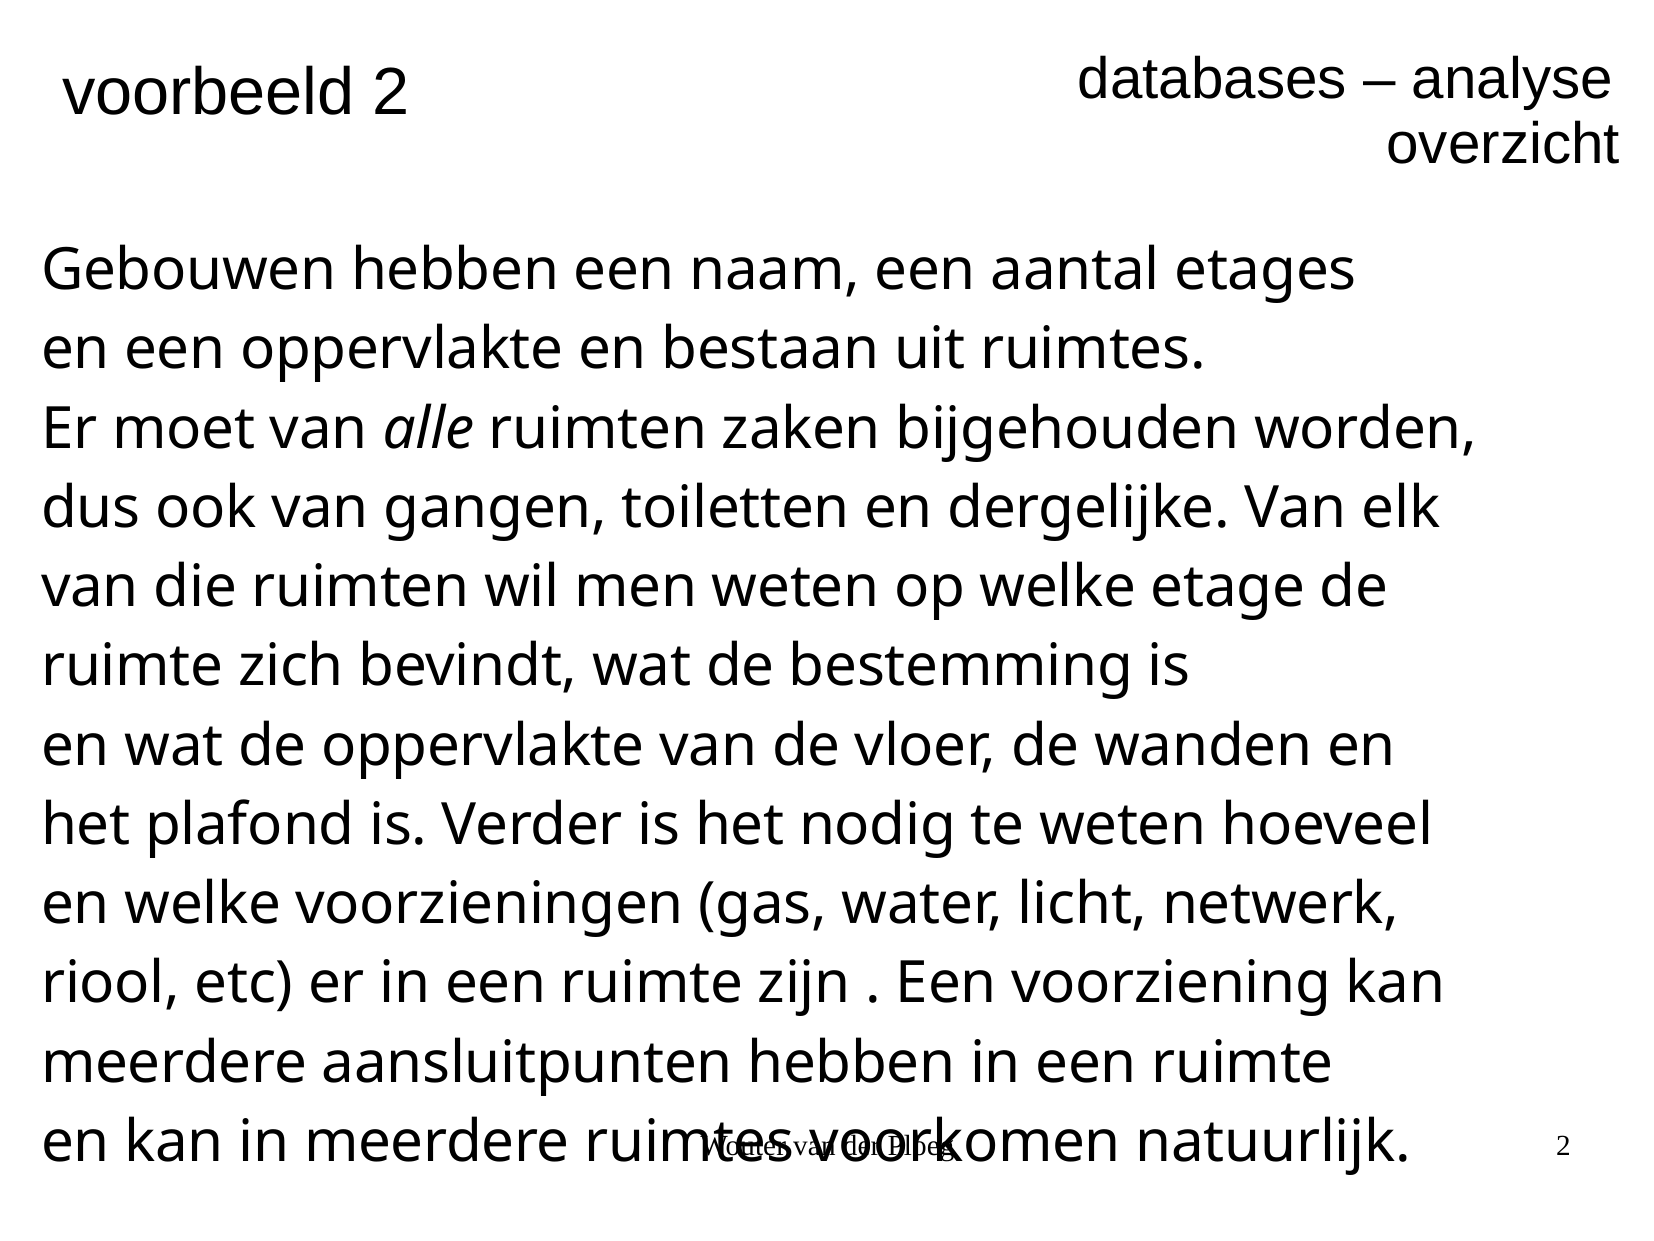

databases – analyse
 overzicht
voorbeeld 2
Gebouwen hebben een naam, een aantal etages
en een oppervlakte en bestaan uit ruimtes.
Er moet van alle ruimten zaken bijgehouden worden,
dus ook van gangen, toiletten en dergelijke. Van elk
van die ruimten wil men weten op welke etage de
ruimte zich bevindt, wat de bestemming is
en wat de oppervlakte van de vloer, de wanden en
het plafond is. Verder is het nodig te weten hoeveel
en welke voorzieningen (gas, water, licht, netwerk,
riool, etc) er in een ruimte zijn . Een voorziening kan
meerdere aansluitpunten hebben in een ruimte
en kan in meerdere ruimtes voorkomen natuurlijk.
Wouter van der Ploeg
2